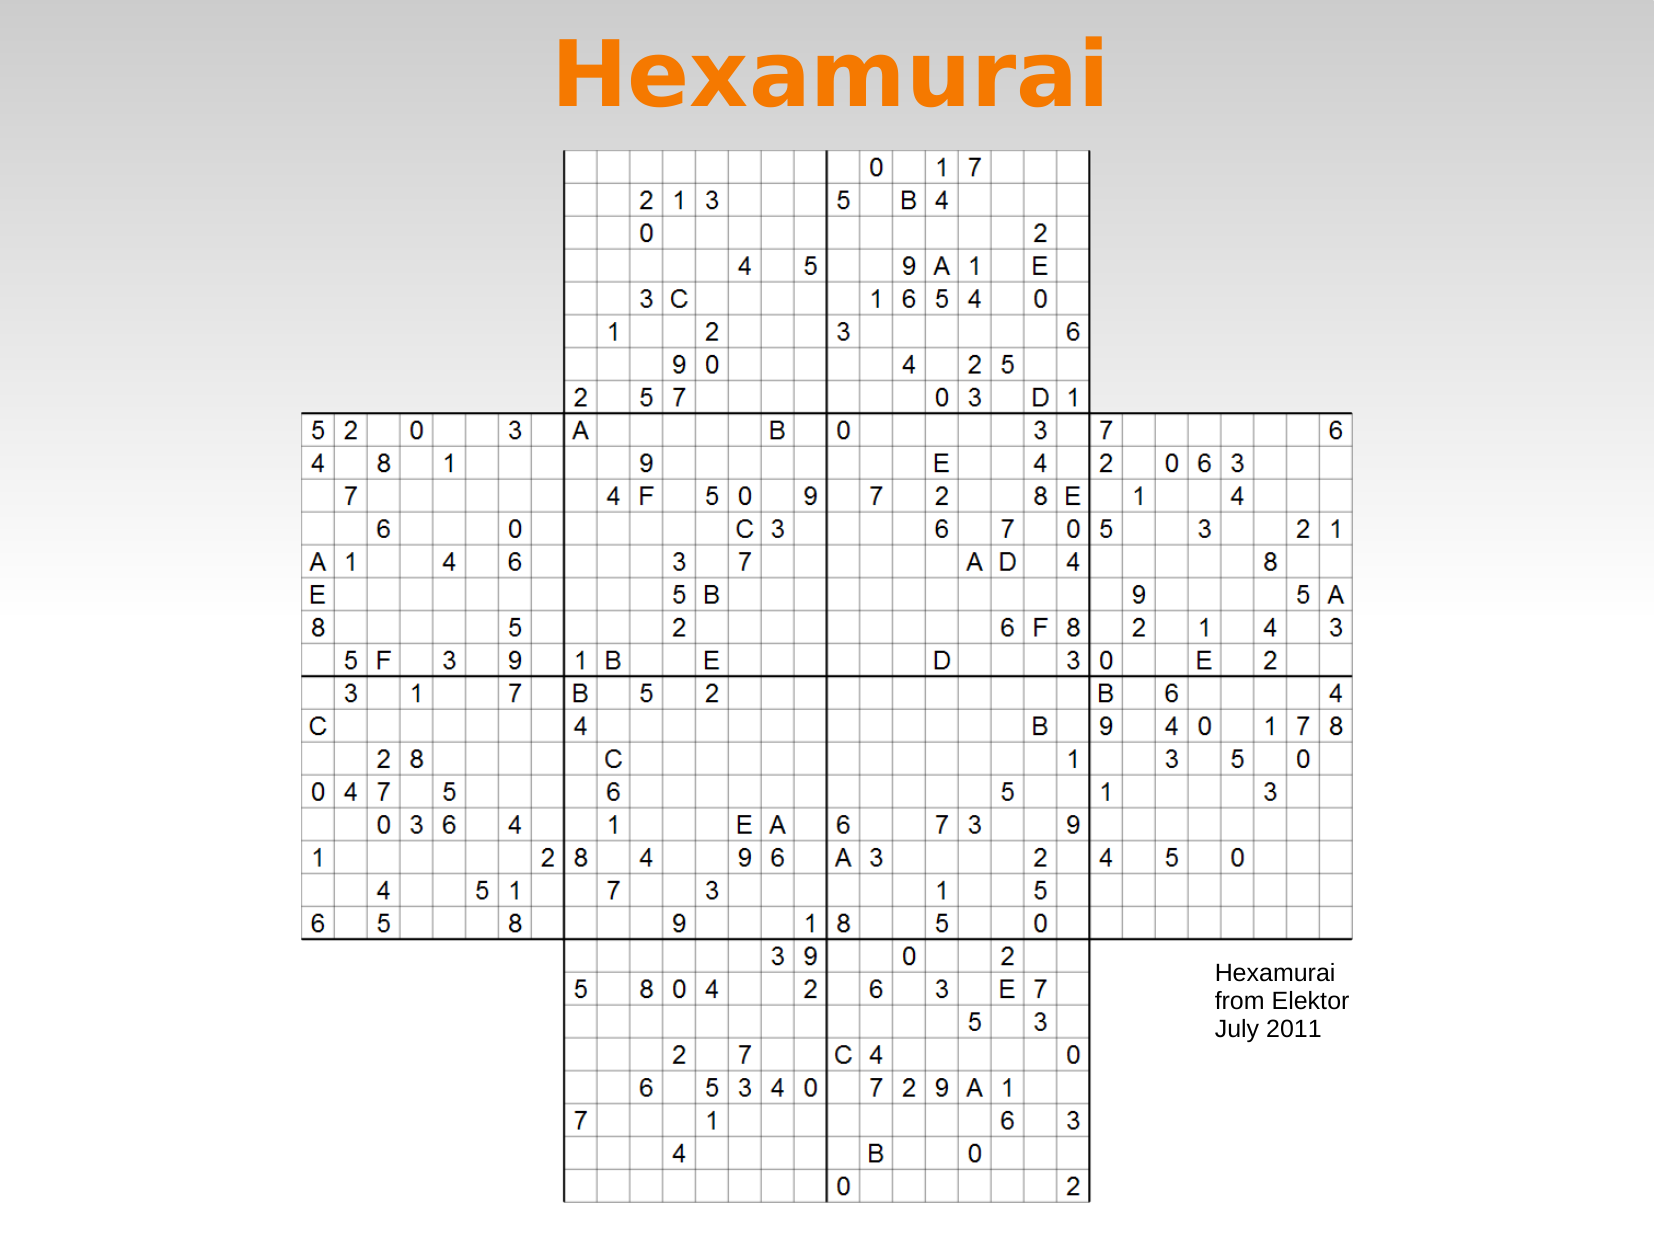

# Hexamurai
Hexamurai
from Elektor
July 2011